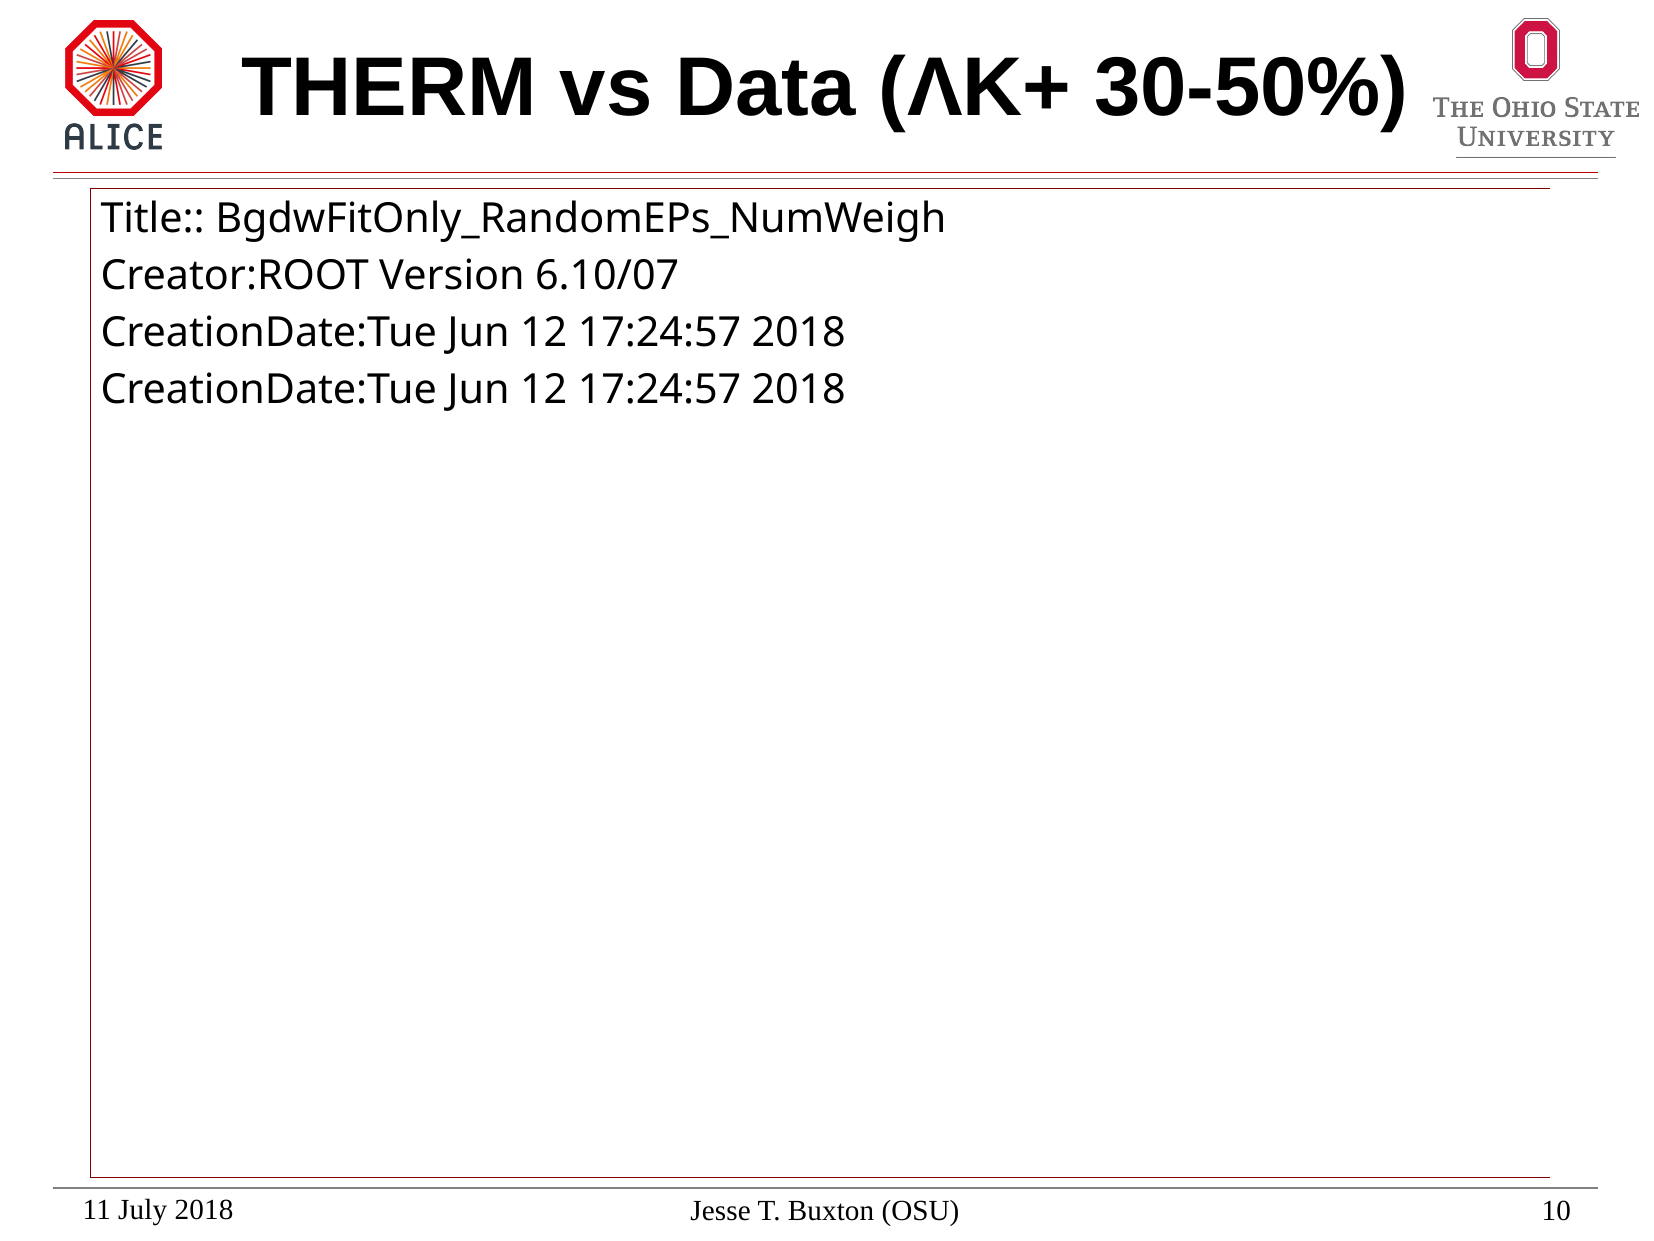

# THERM vs Data (ΛK+ 30-50%)
11 July 2018
Jesse T. Buxton (OSU)
10